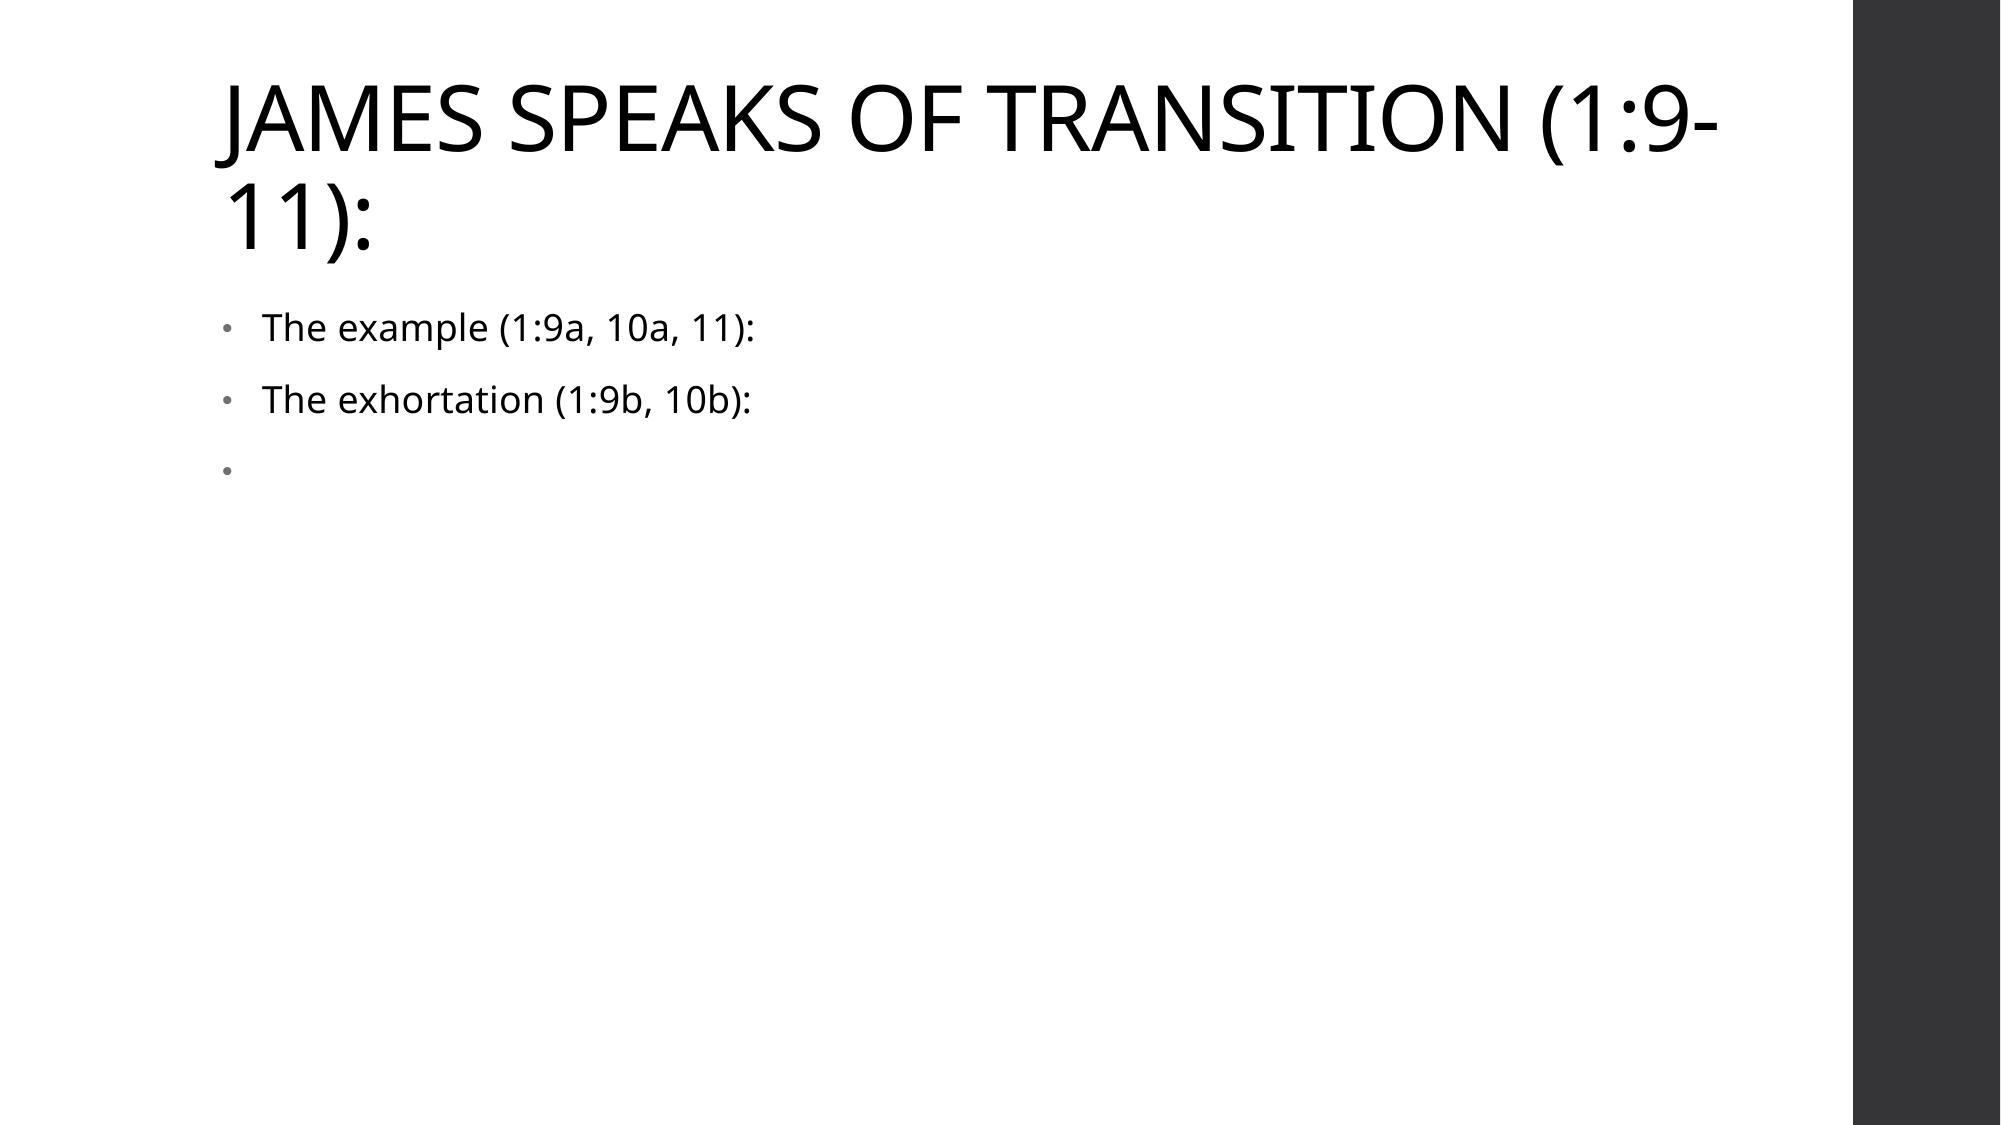

# JAMES SPEAKS OF TRANSITION (1:9-11):
 The example (1:9a, 10a, 11):
 The exhortation (1:9b, 10b):